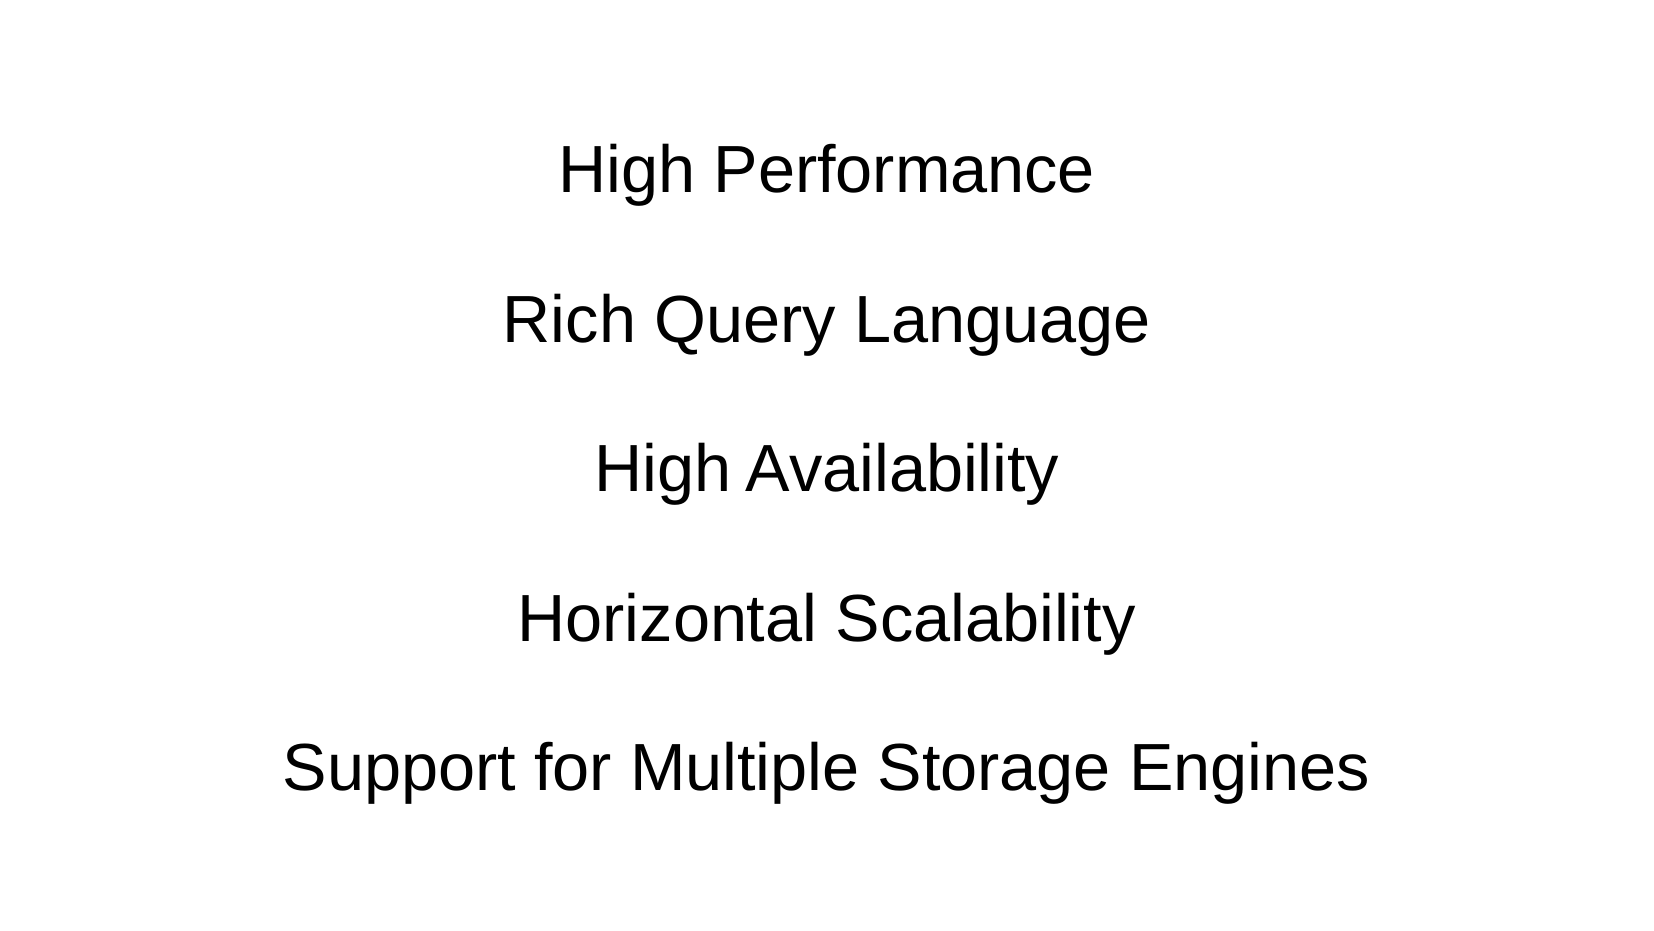

# High Performance
Rich Query Language
High Availability
Horizontal Scalability
Support for Multiple Storage Engines